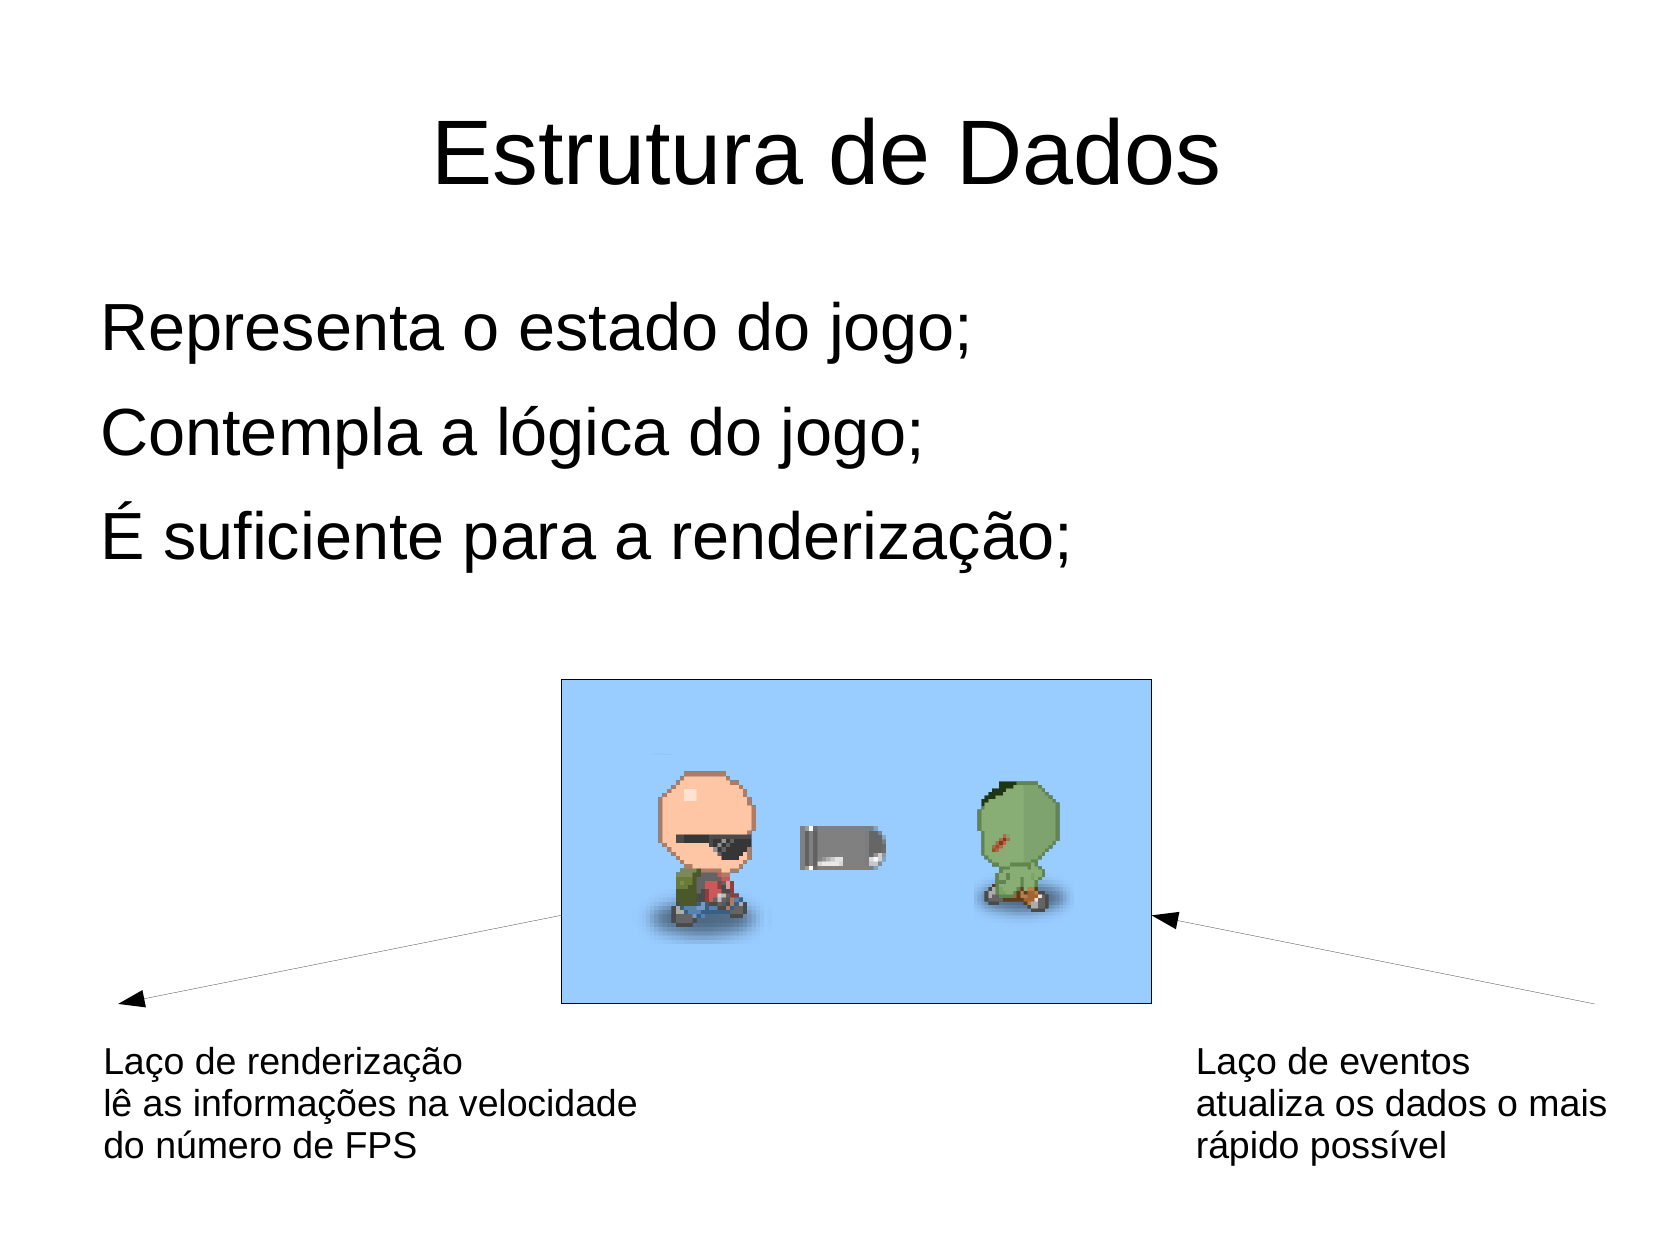

# Estrutura de Dados
Representa o estado do jogo;
Contempla a lógica do jogo;
É suficiente para a renderização;
Laço de renderização
lê as informações na velocidade
do número de FPS
Laço de eventos
atualiza os dados o mais
rápido possível